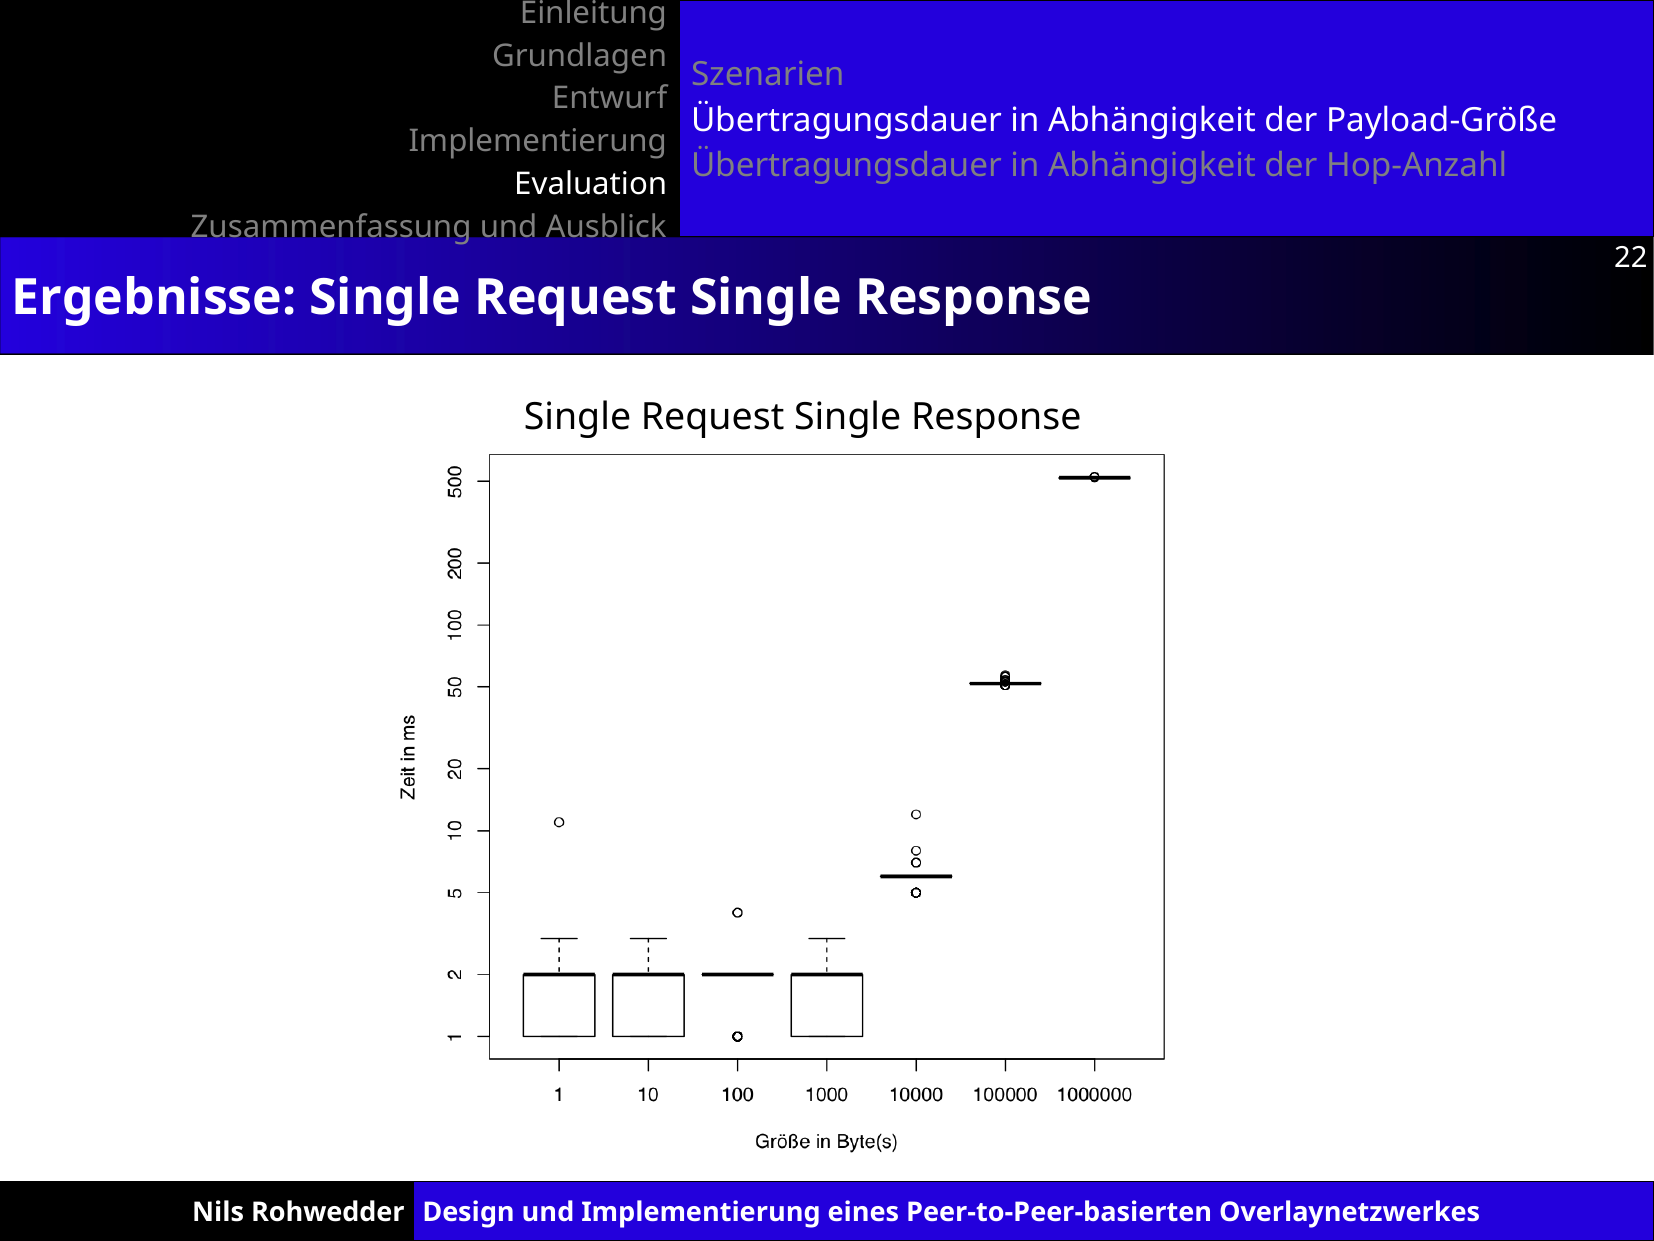

# Ergebnisse: Single Request Single Response
22